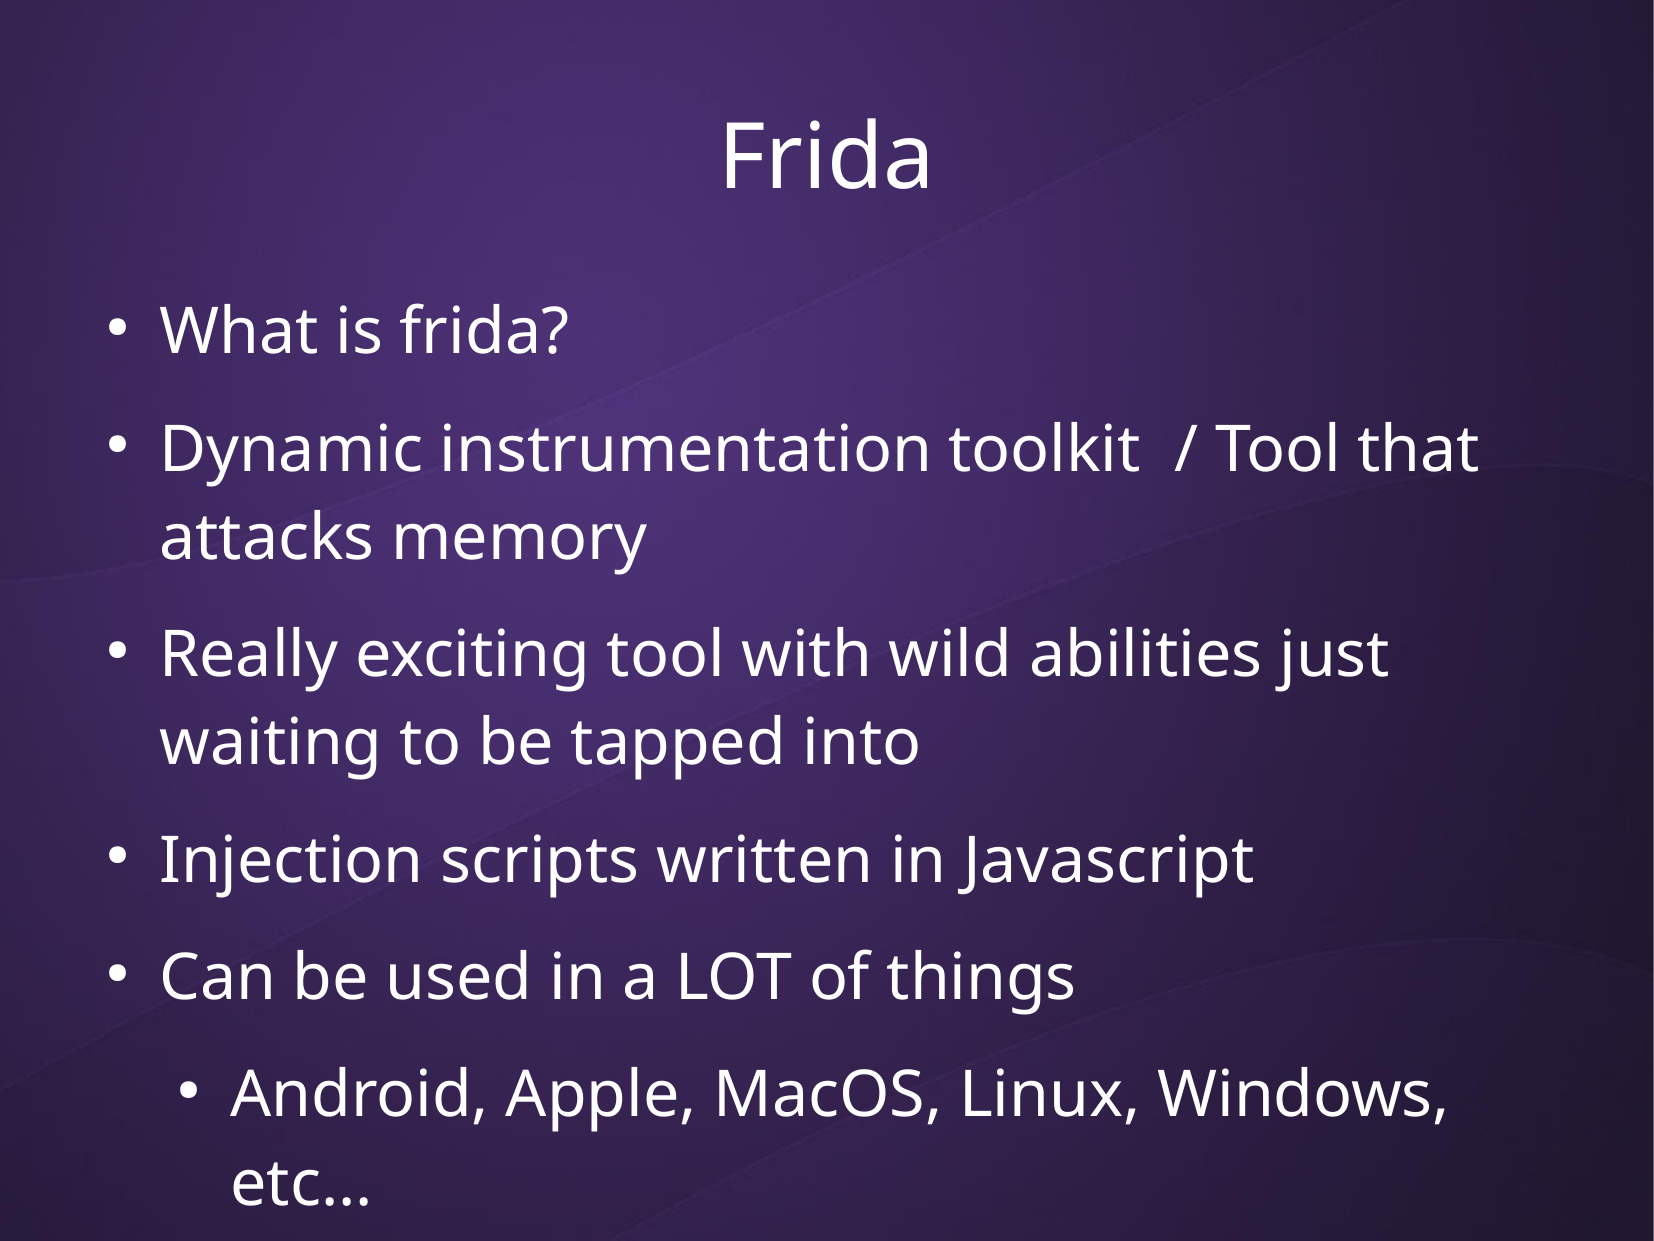

# Frida
What is frida?
Dynamic instrumentation toolkit / Tool that attacks memory
Really exciting tool with wild abilities just waiting to be tapped into
Injection scripts written in Javascript
Can be used in a LOT of things
Android, Apple, MacOS, Linux, Windows, etc...